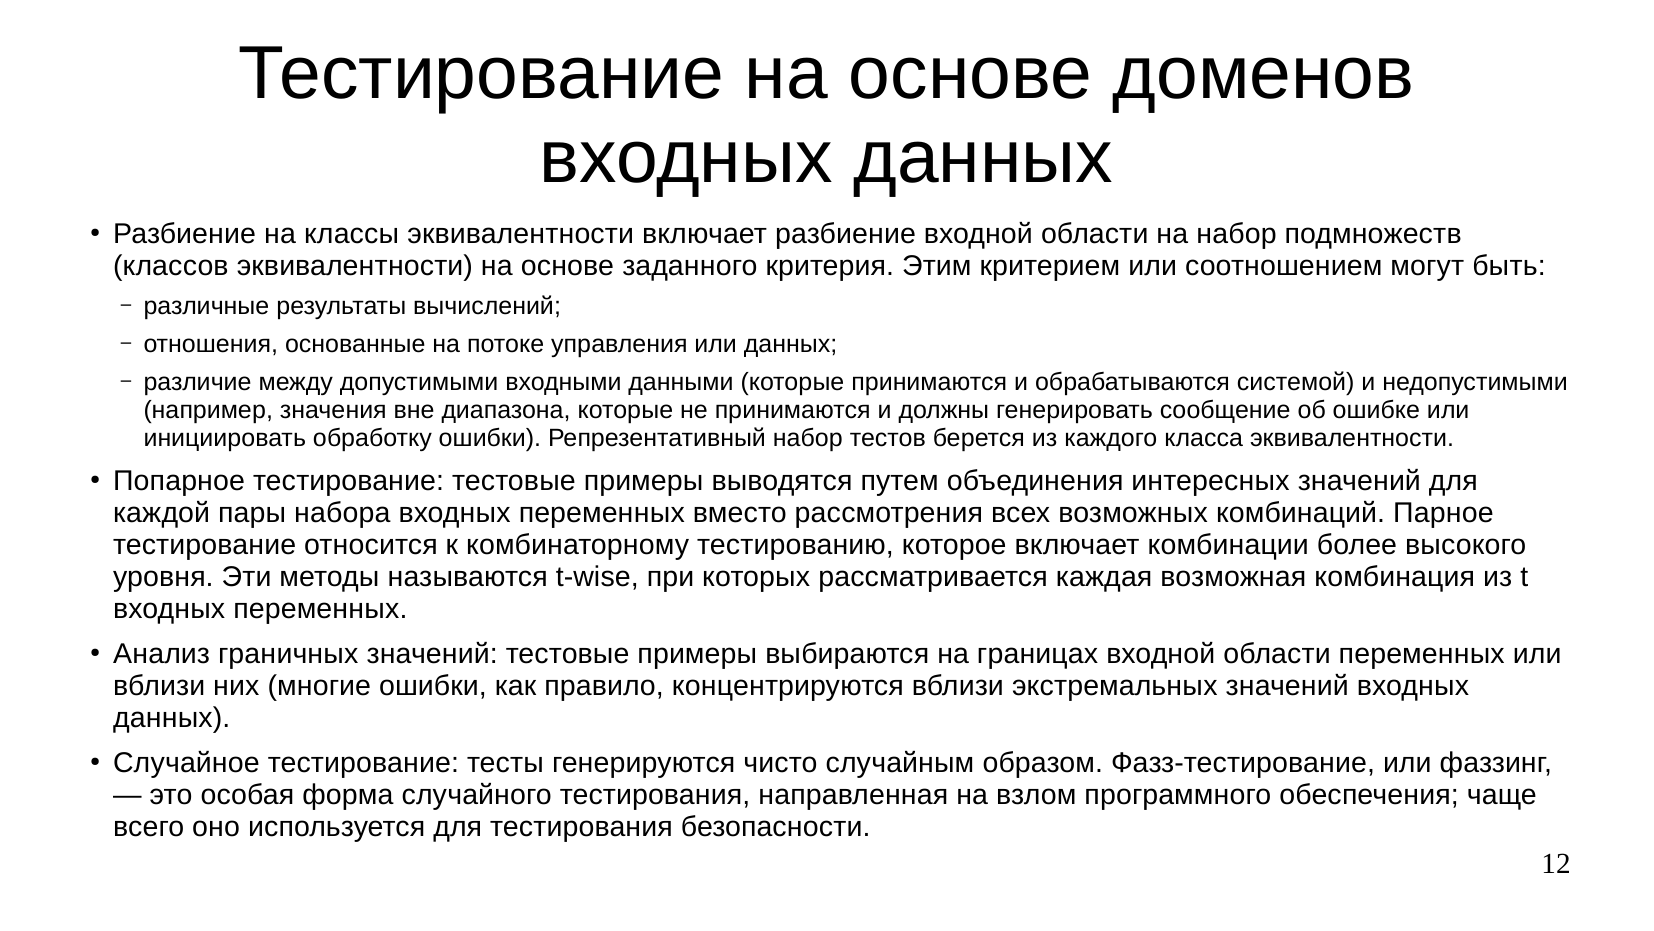

# Тестирование на основе доменов входных данных
Разбиение на классы эквивалентности включает разбиение входной области на набор подмножеств (классов эквивалентности) на основе заданного критерия. Этим критерием или соотношением могут быть:
различные результаты вычислений;
отношения, основанные на потоке управления или данных;
различие между допустимыми входными данными (которые принимаются и обрабатываются системой) и недопустимыми (например, значения вне диапазона, которые не принимаются и должны генерировать сообщение об ошибке или инициировать обработку ошибки). Репрезентативный набор тестов берется из каждого класса эквивалентности.
Попарное тестирование: тестовые примеры выводятся путем объединения интересных значений для каждой пары набора входных переменных вместо рассмотрения всех возможных комбинаций. Парное тестирование относится к комбинаторному тестированию, которое включает комбинации более высокого уровня. Эти методы называются t-wise, при которых рассматривается каждая возможная комбинация из t входных переменных.
Анализ граничных значений: тестовые примеры выбираются на границах входной области переменных или вблизи них (многие ошибки, как правило, концентрируются вблизи экстремальных значений входных данных).
Случайное тестирование: тесты генерируются чисто случайным образом. Фазз-тестирование, или фаззинг, — это особая форма случайного тестирования, направленная на взлом программного обеспечения; чаще всего оно используется для тестирования безопасности.
12